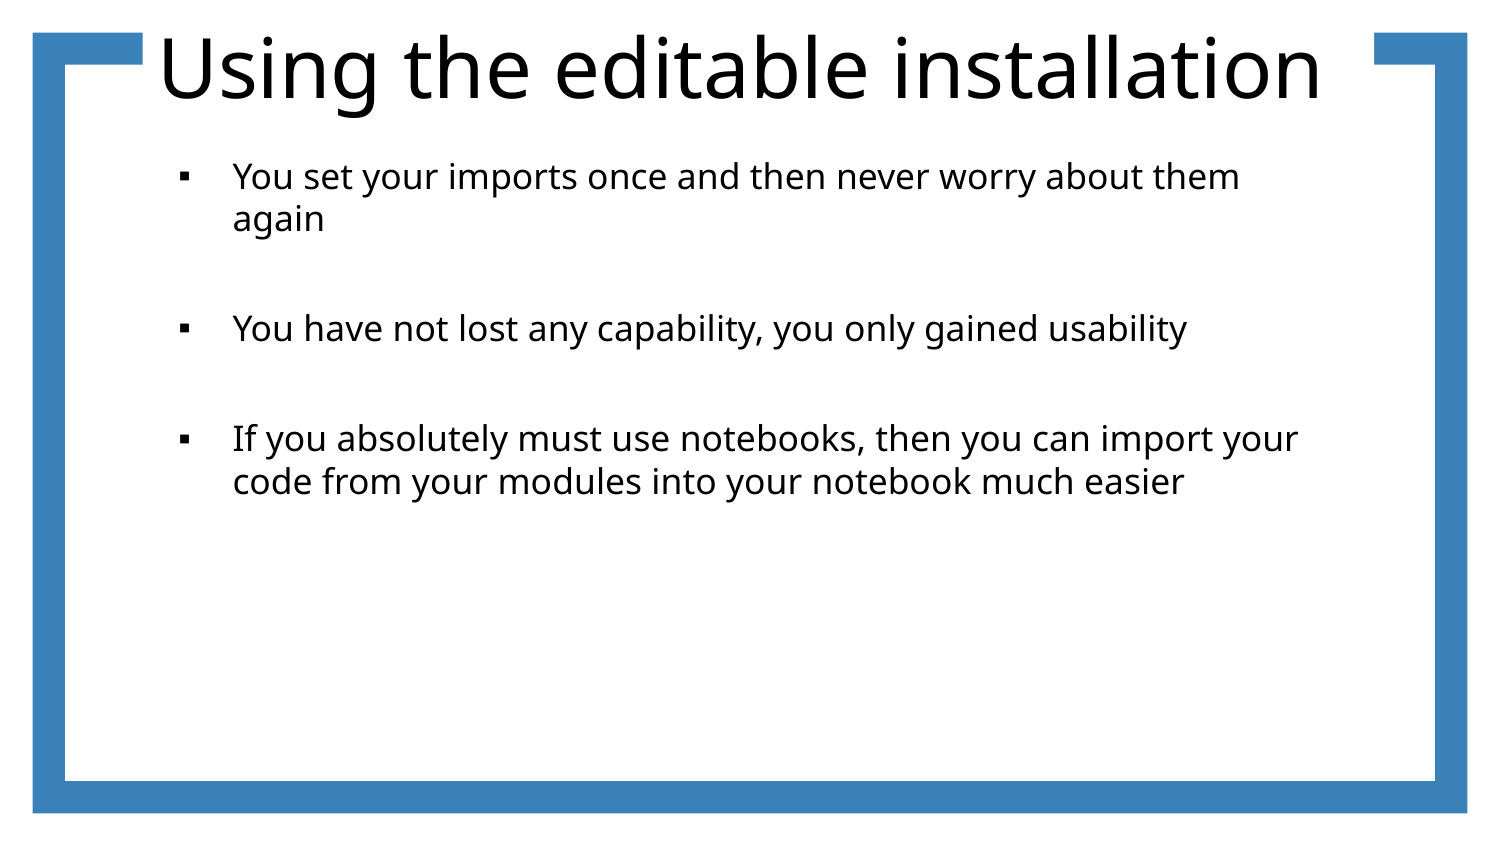

Using the editable installation
# You set your imports once and then never worry about them again
You have not lost any capability, you only gained usability
If you absolutely must use notebooks, then you can import your code from your modules into your notebook much easier